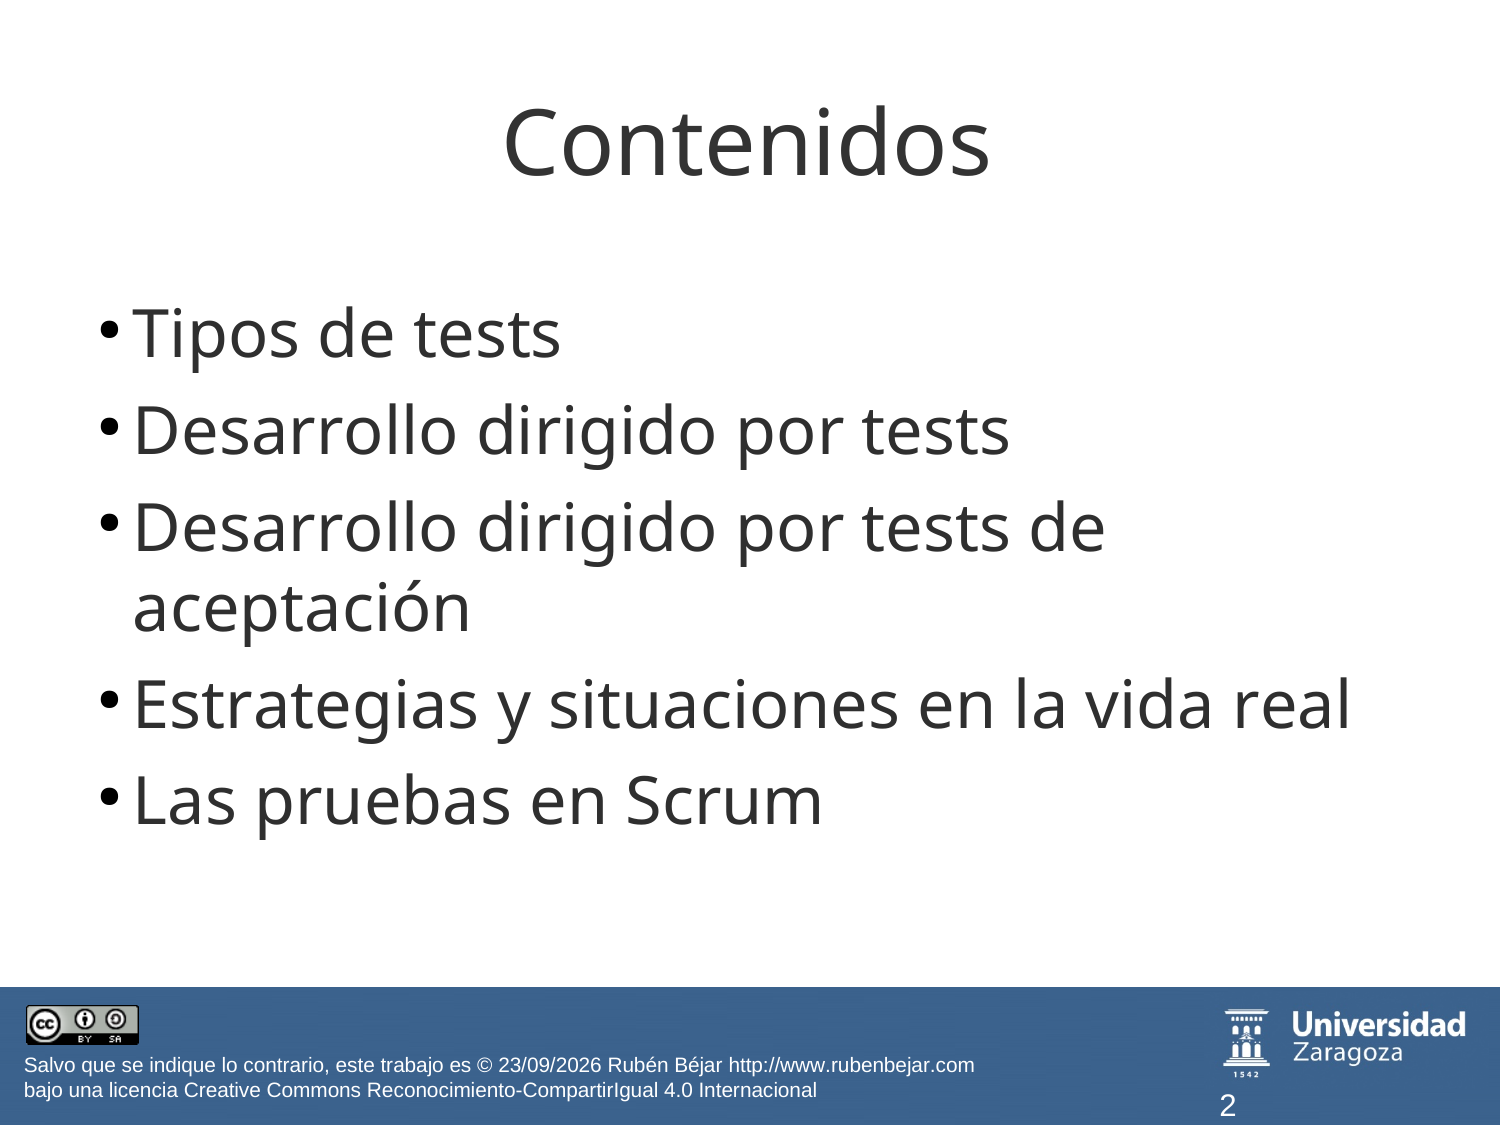

# Contenidos
Tipos de tests
Desarrollo dirigido por tests
Desarrollo dirigido por tests de aceptación
Estrategias y situaciones en la vida real
Las pruebas en Scrum